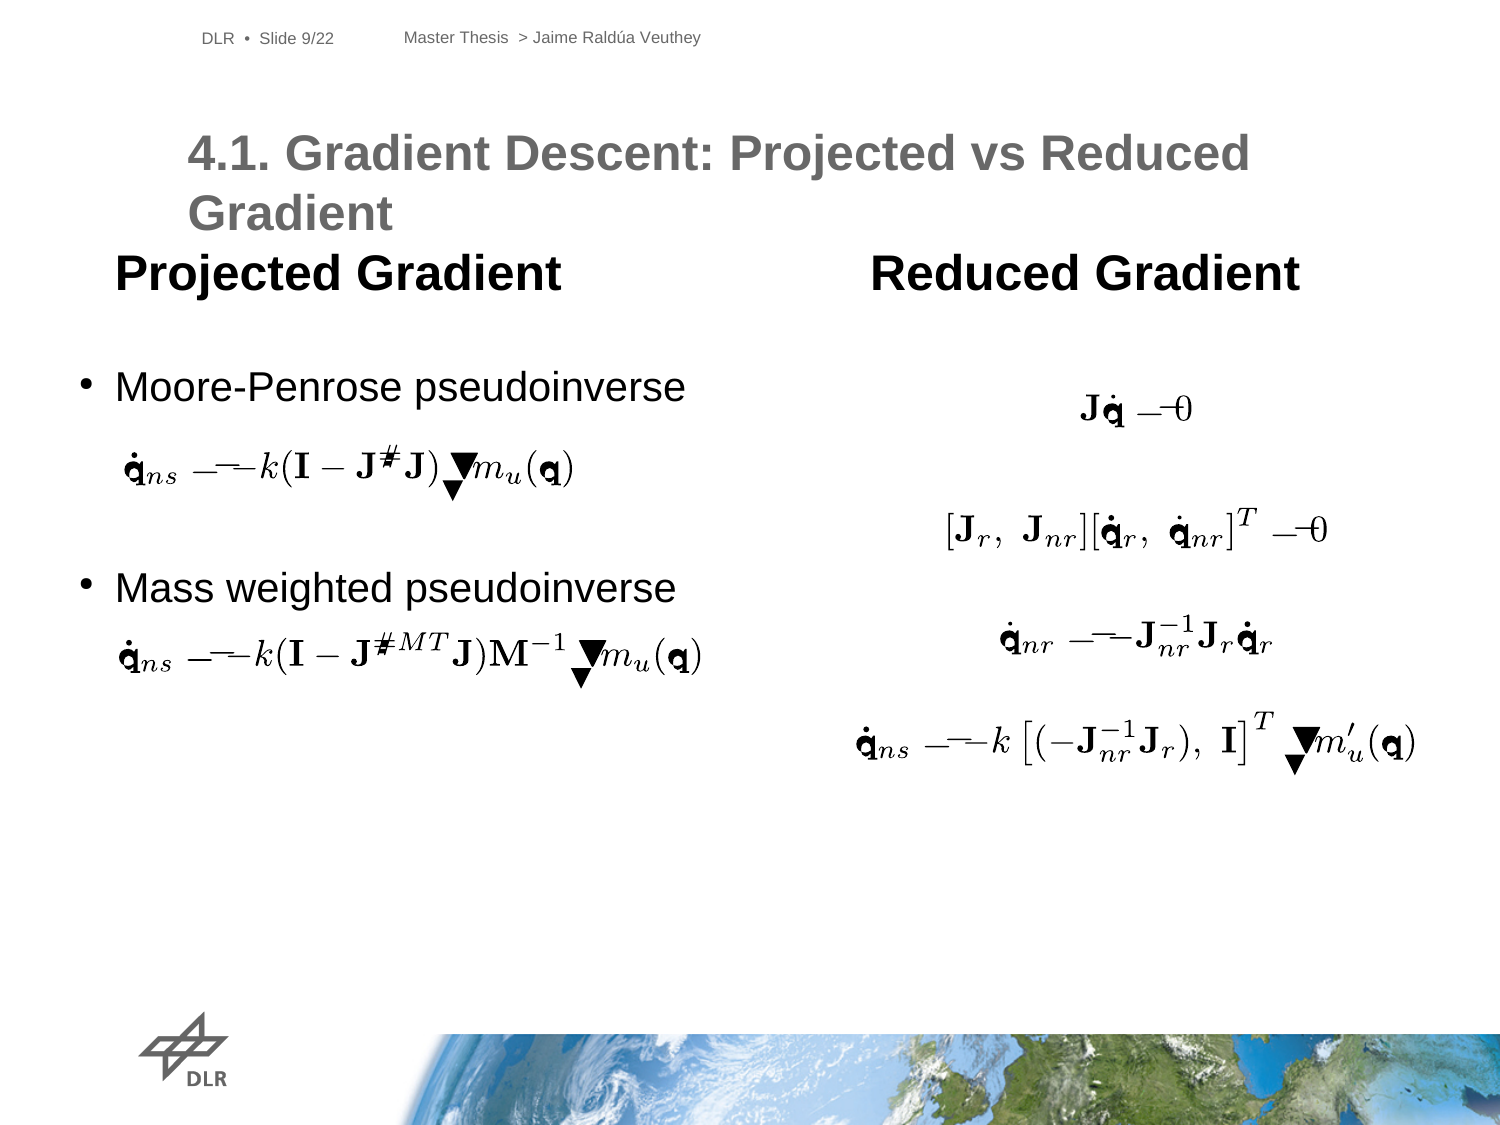

4.1. Gradient Descent: Projected vs Reduced Gradient
# Projected Gradient
Moore-Penrose pseudoinverse
Mass weighted pseudoinverse
Reduced Gradient